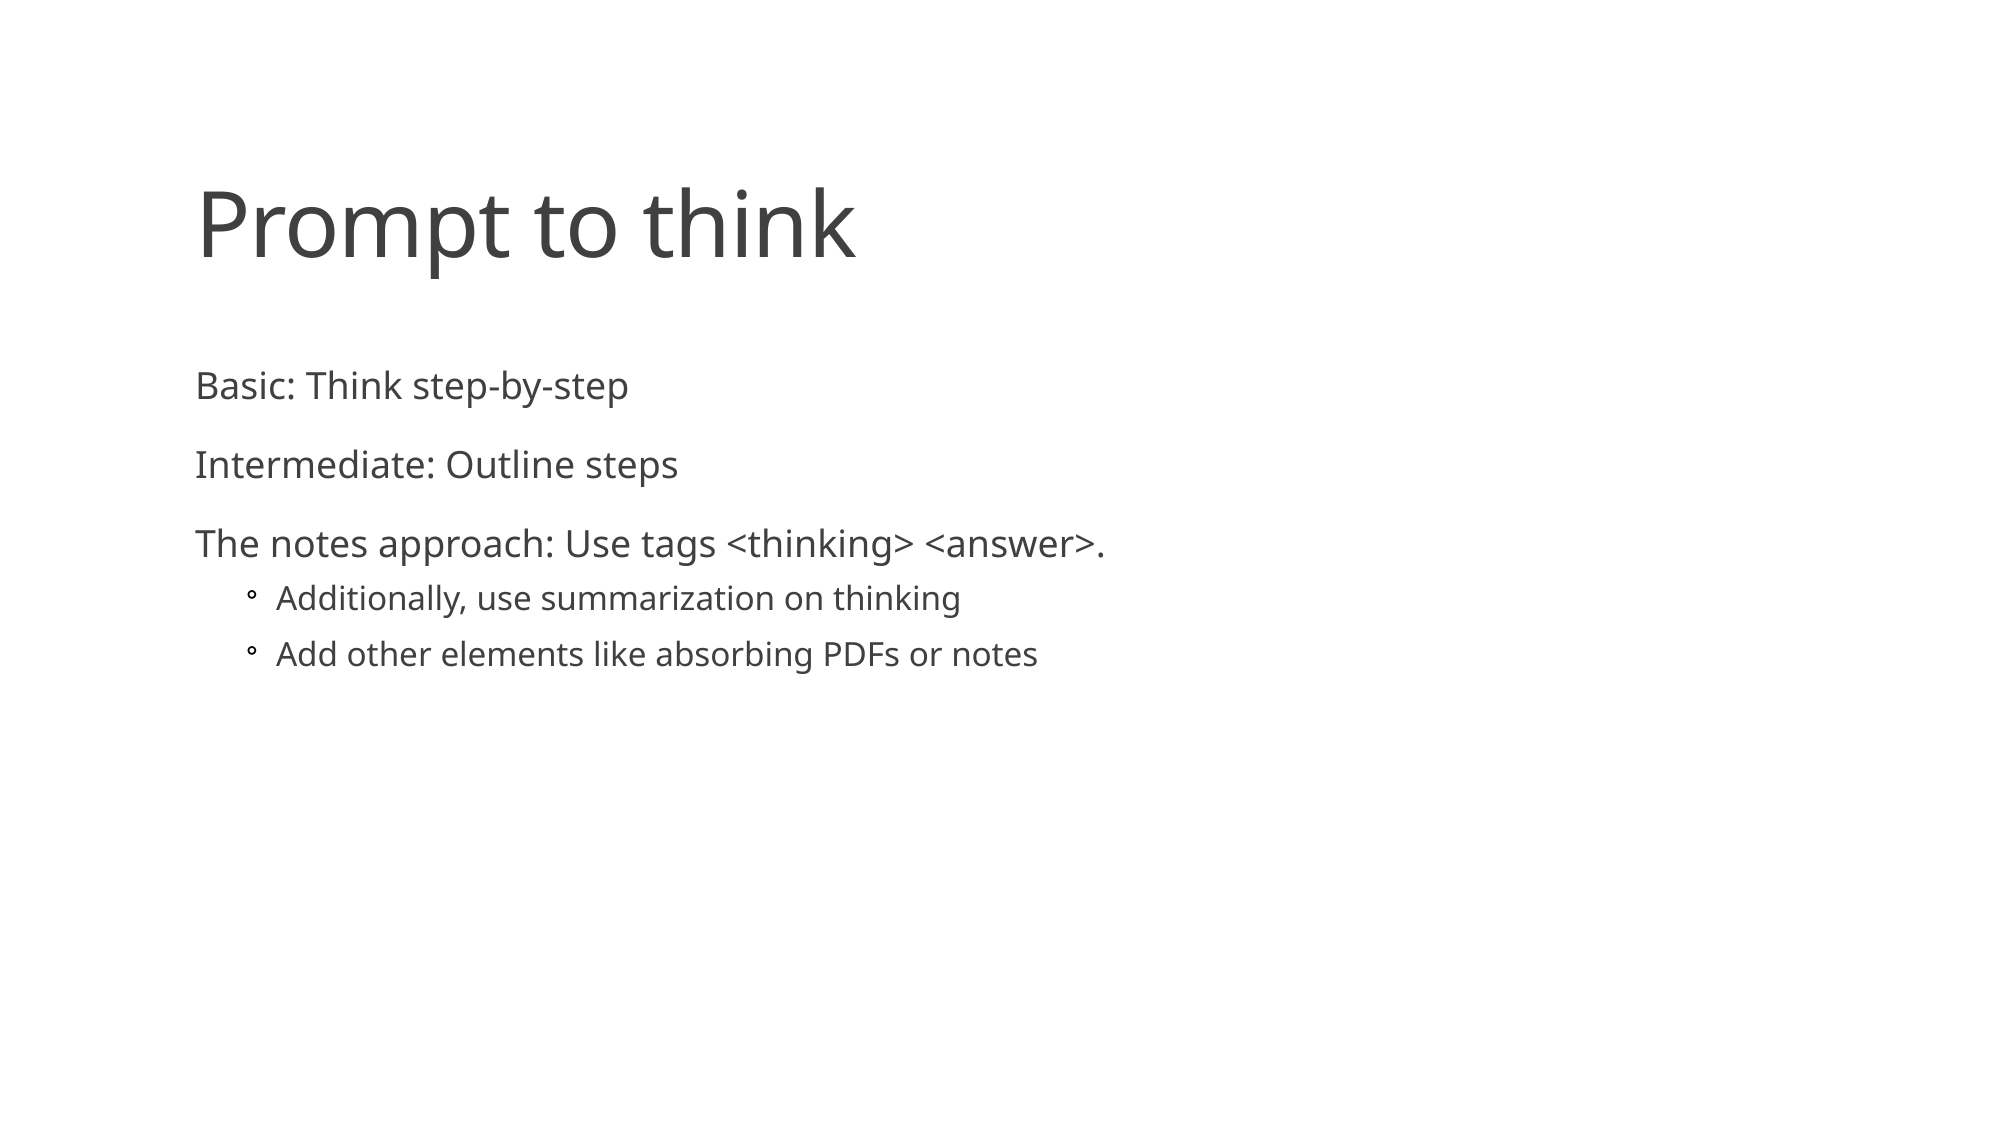

# Prompt to think
Basic: Think step-by-step
Intermediate: Outline steps
The notes approach: Use tags <thinking> <answer>.
Additionally, use summarization on thinking
Add other elements like absorbing PDFs or notes